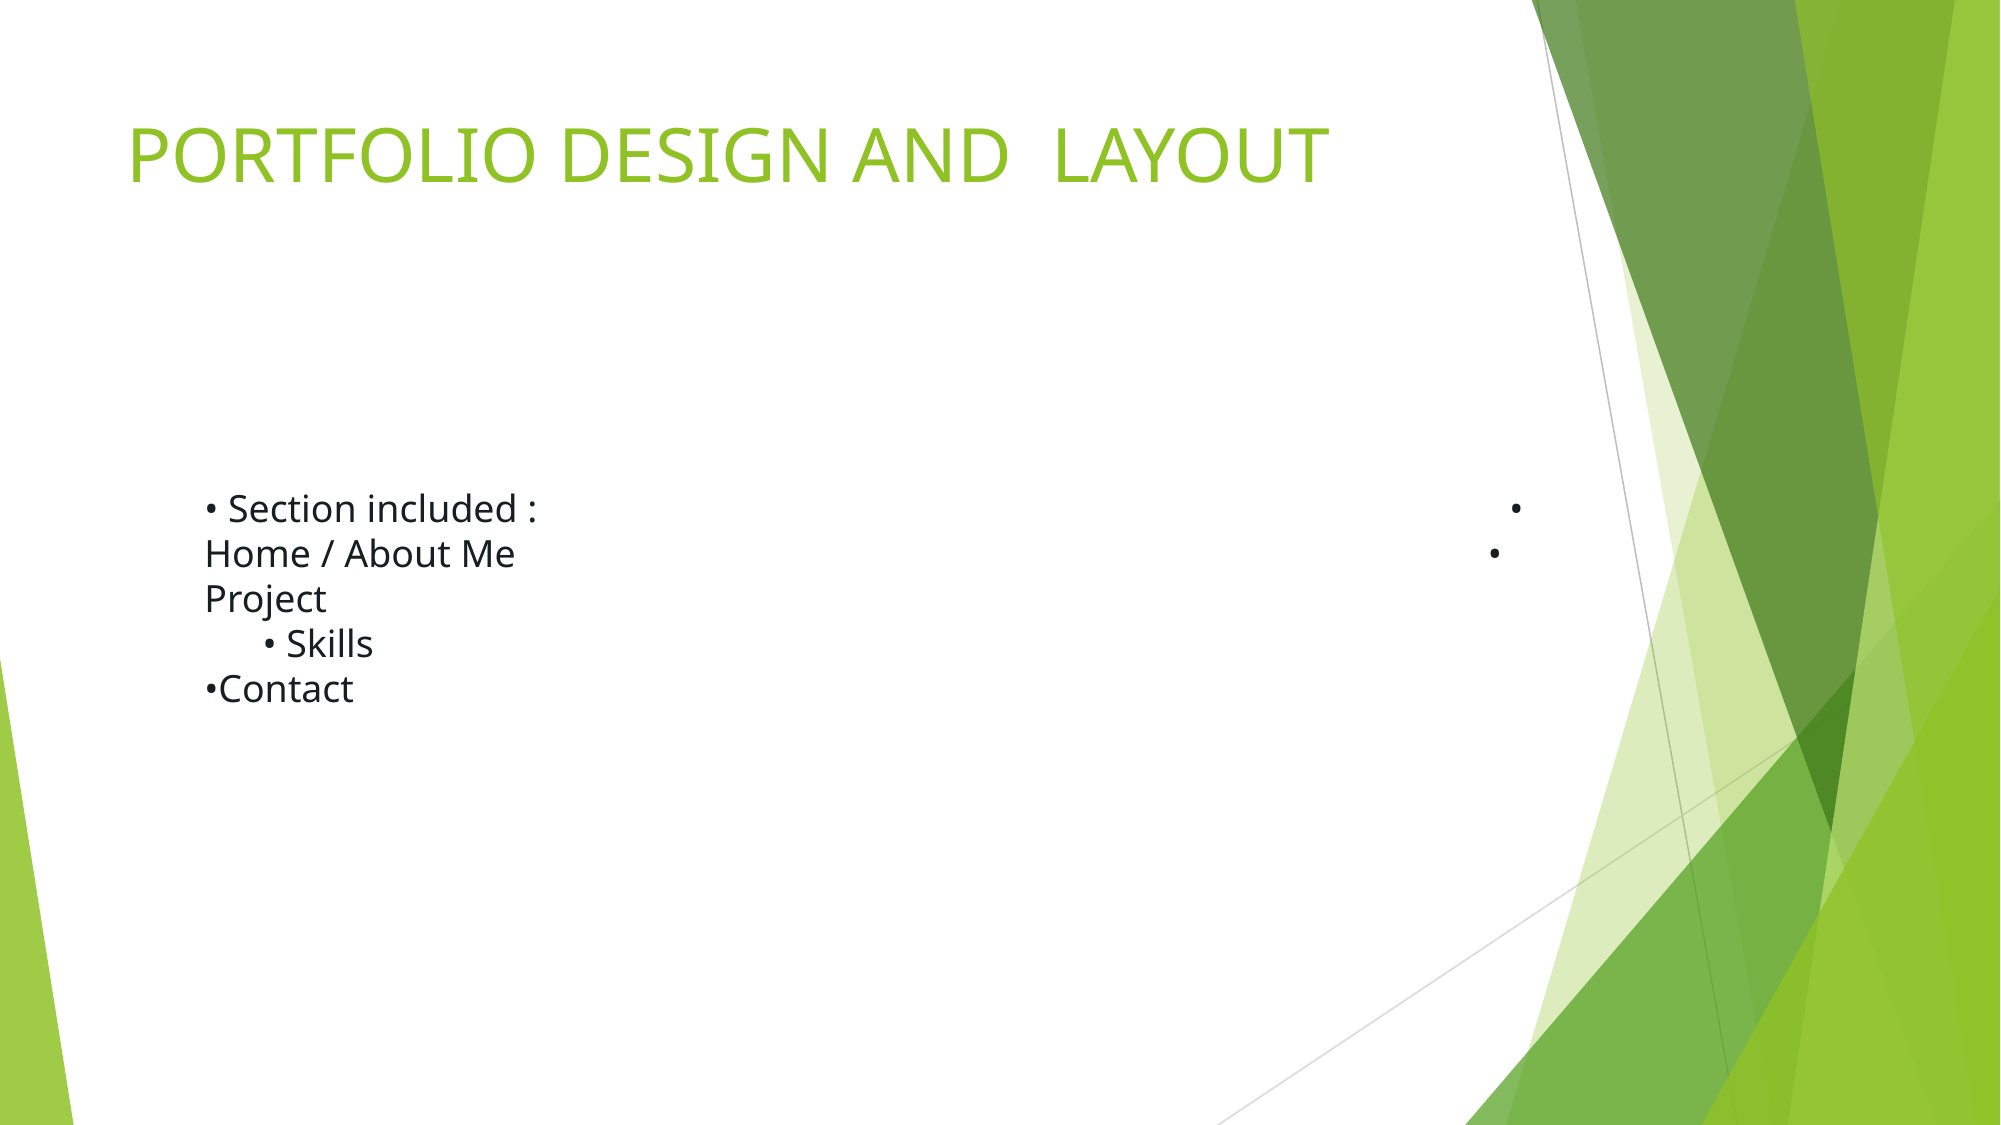

# PORTFOLIO DESIGN AND LAYOUT
• Section included : • Home / About Me • Project • Skills •Contact